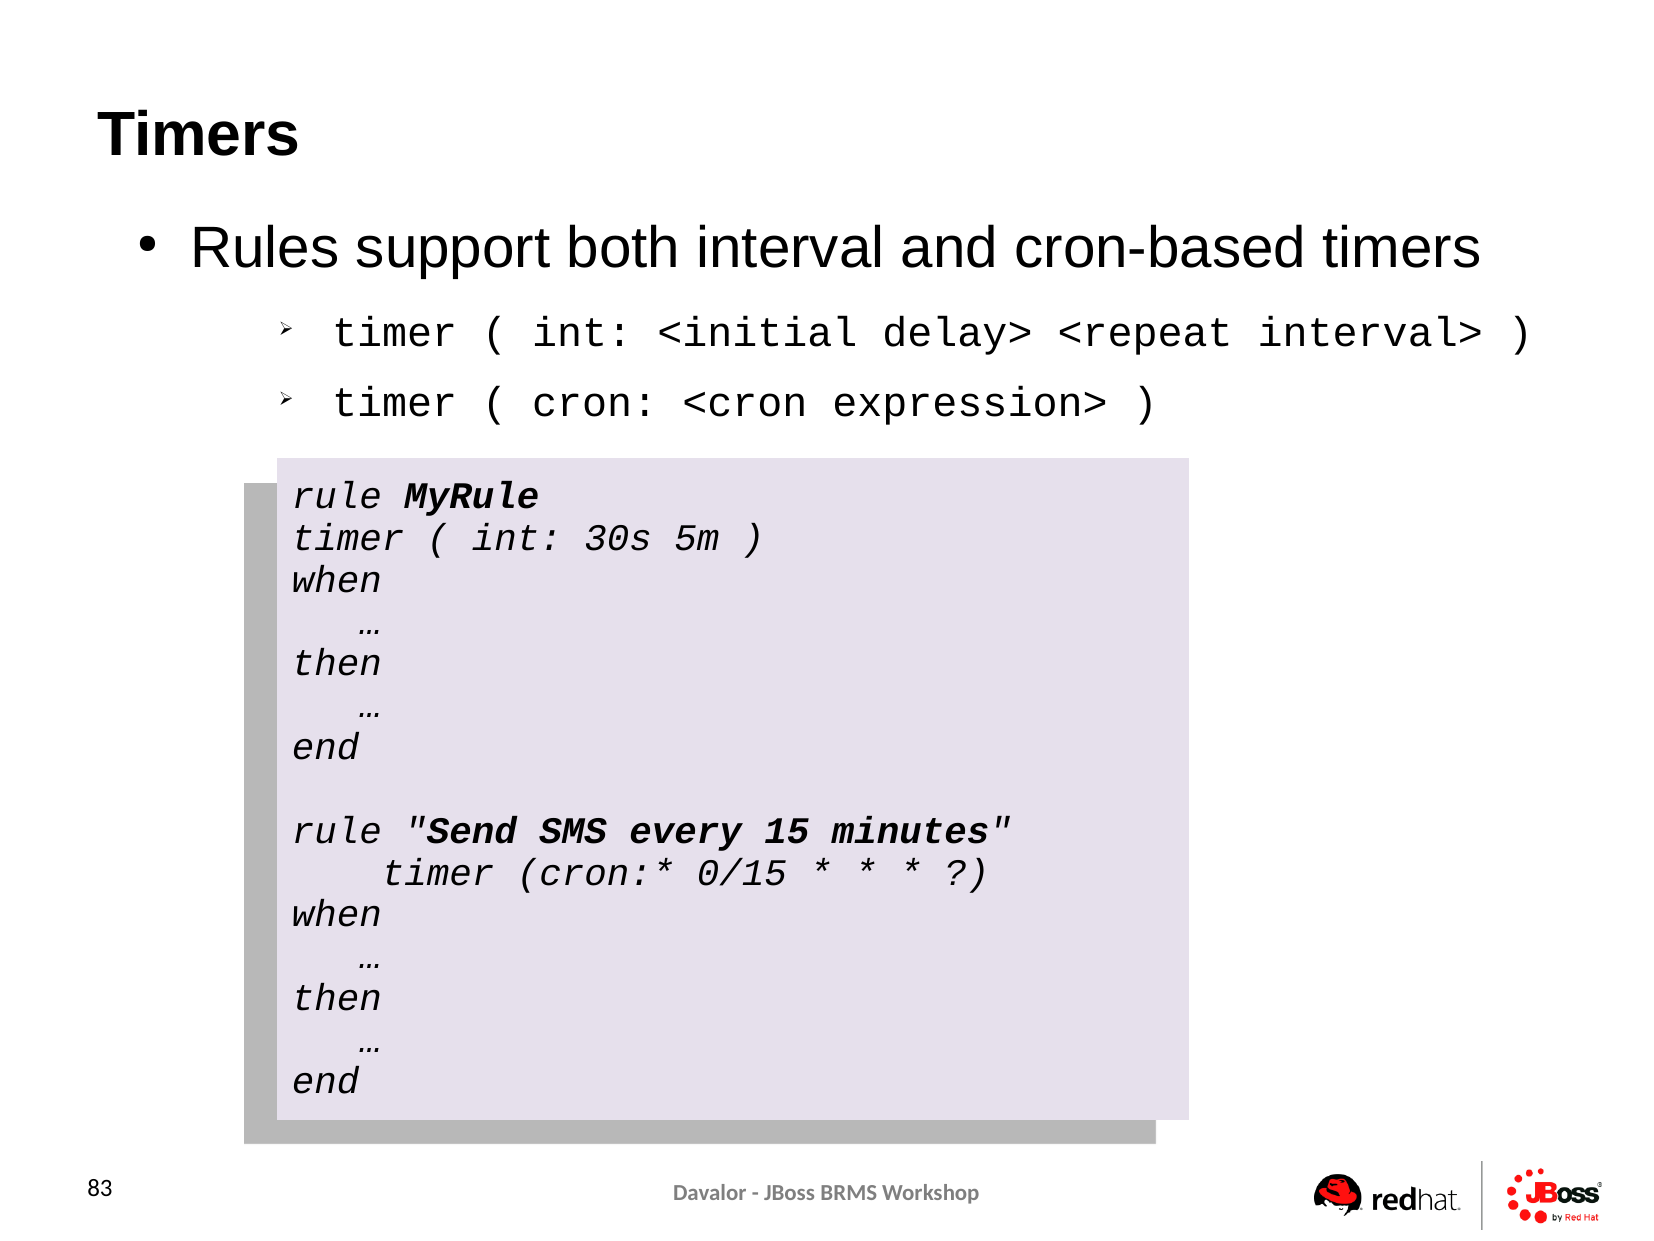

# Timers
Rules support both interval and cron-based timers
timer ( int: <initial delay> <repeat interval> )
timer ( cron: <cron expression> )
rule MyRule
timer ( int: 30s 5m )
when
   …
then
   …
end
rule "Send SMS every 15 minutes"
    timer (cron:* 0/15 * * * ?)
when
   …
then
   …
end